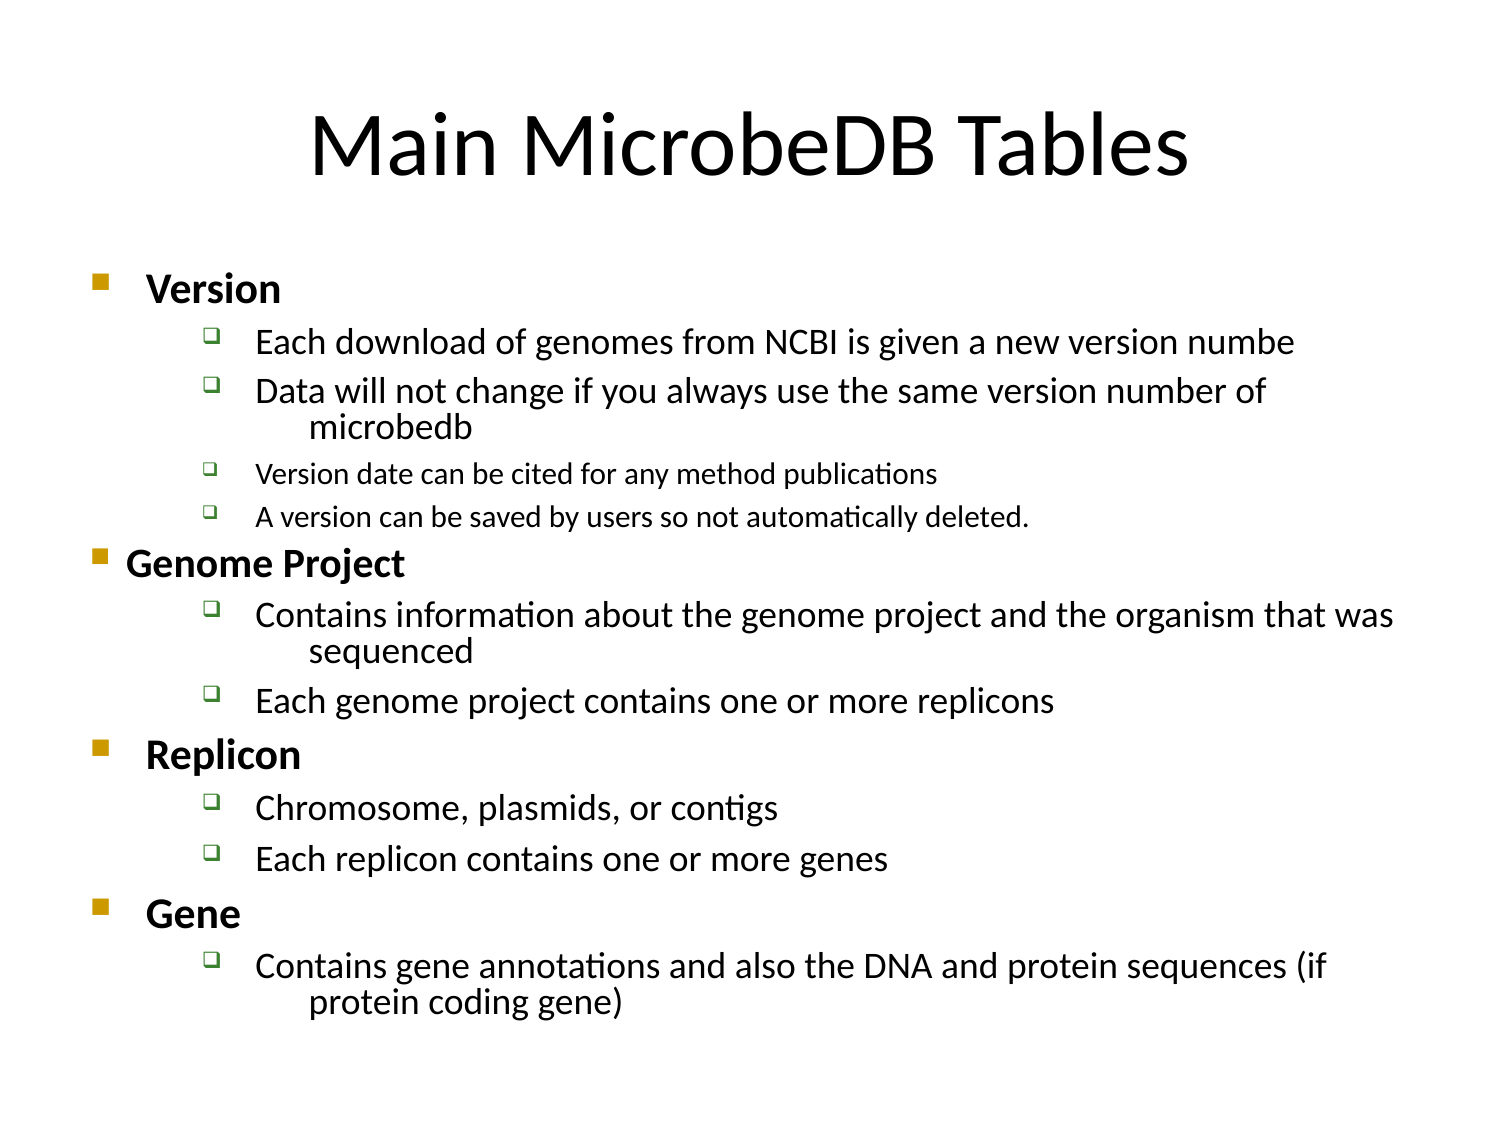

# Main MicrobeDB Tables
Version
Each download of genomes from NCBI is given a new version numbe
Data will not change if you always use the same version number of microbedb
Version date can be cited for any method publications
A version can be saved by users so not automatically deleted.
Genome Project
Contains information about the genome project and the organism that was sequenced
Each genome project contains one or more replicons
Replicon
Chromosome, plasmids, or contigs
Each replicon contains one or more genes
Gene
Contains gene annotations and also the DNA and protein sequences (if protein coding gene)